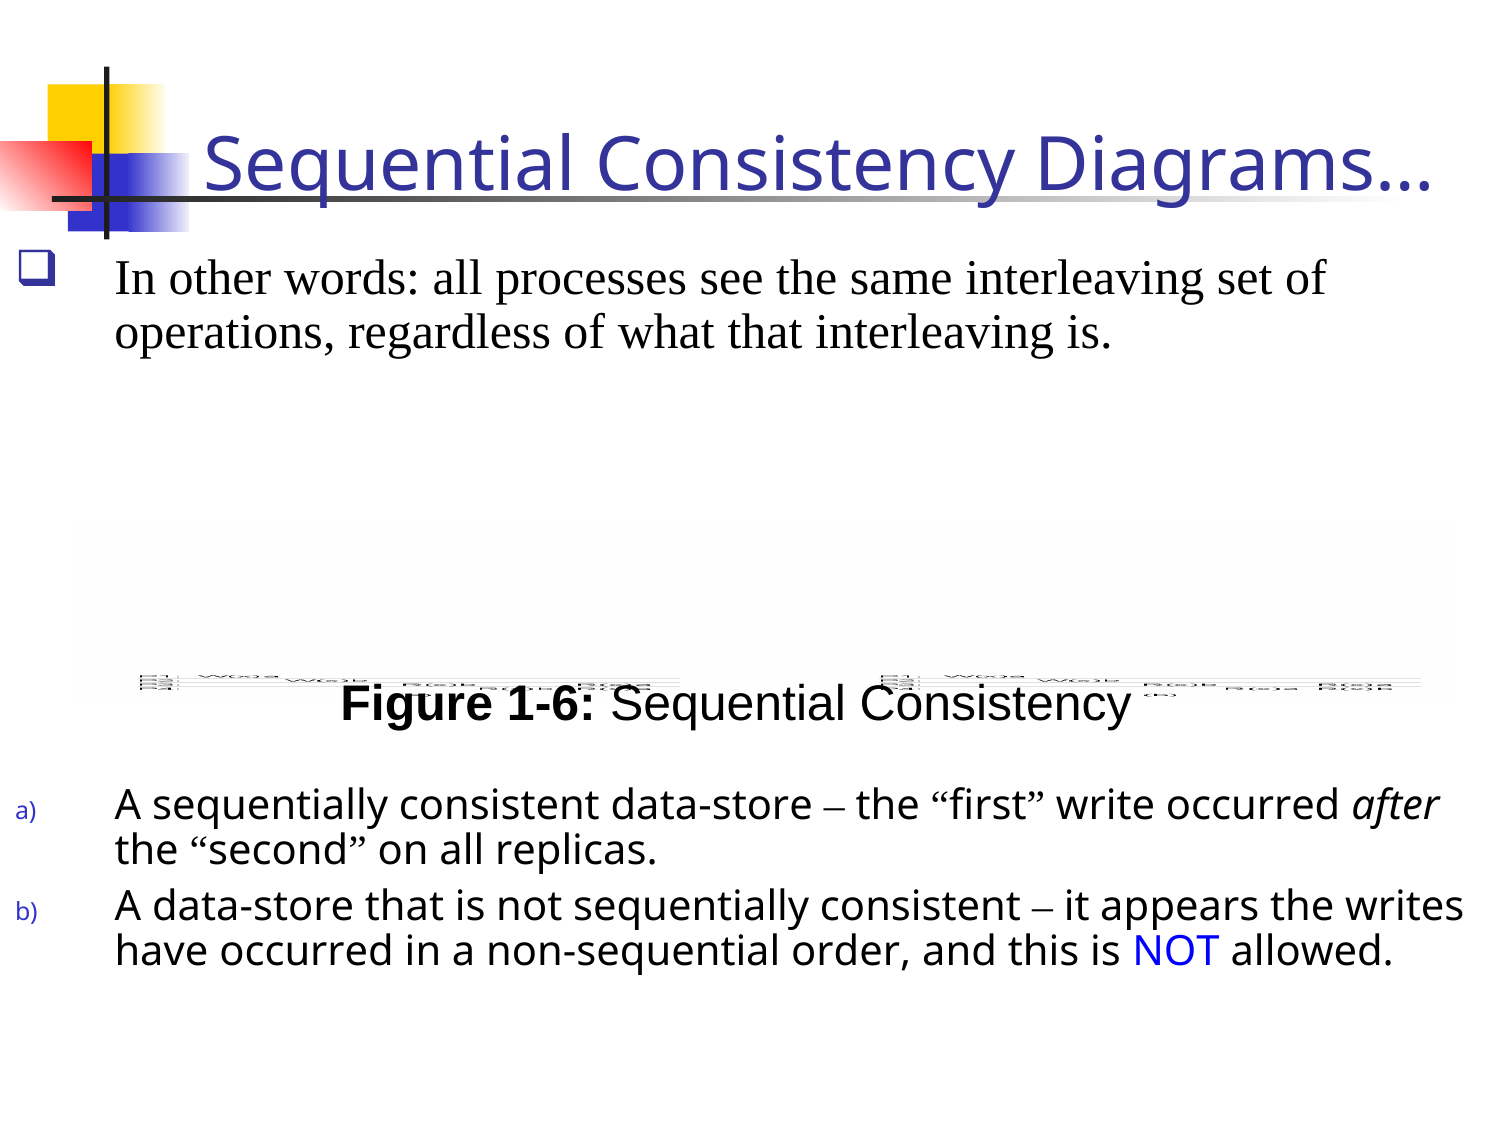

Sequential Consistency Diagrams…
In other words: all processes see the same interleaving set of operations, regardless of what that interleaving is.
Figure 1-6: Sequential Consistency
A sequentially consistent data-store – the “first” write occurred after the “second” on all replicas.
A data-store that is not sequentially consistent – it appears the writes have occurred in a non-sequential order, and this is NOT allowed.